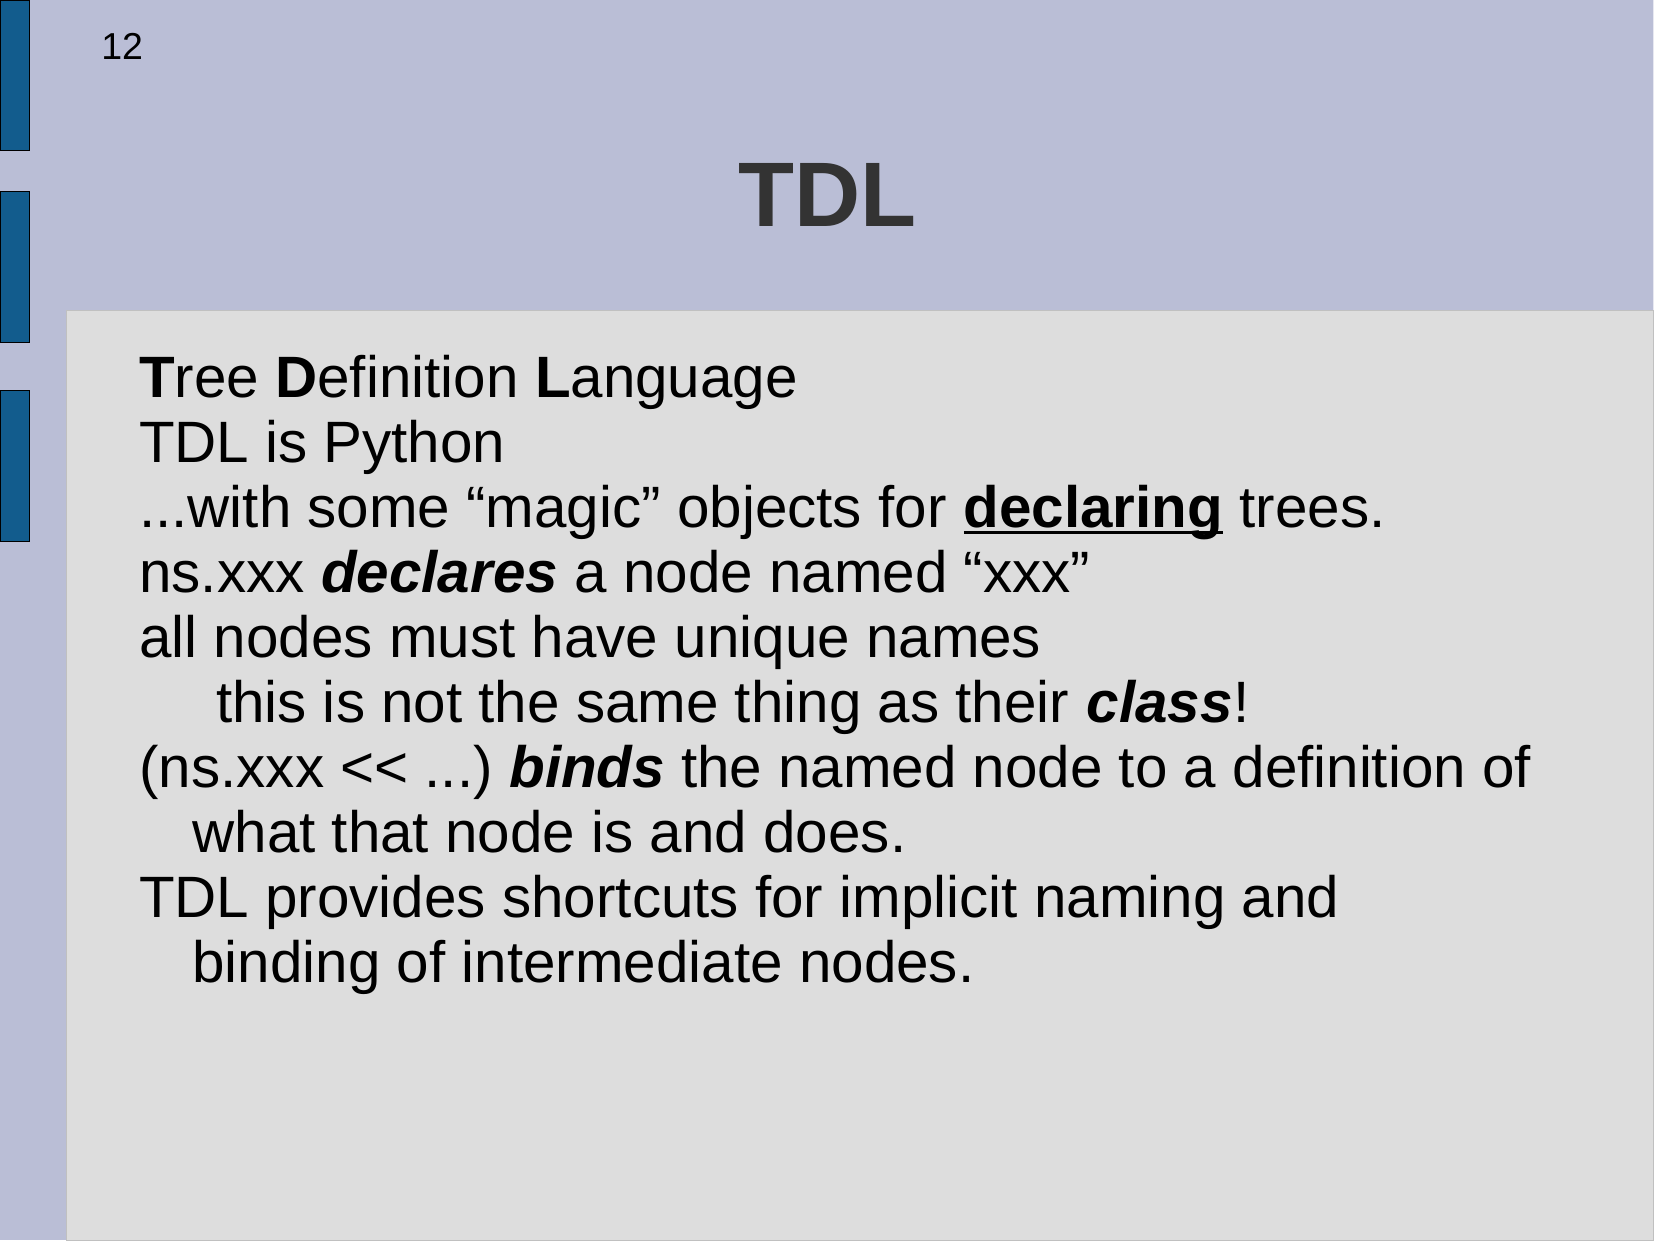

# TDL
Tree Definition Language
TDL is Python
...with some “magic” objects for declaring trees.
ns.xxx declares a node named “xxx”
all nodes must have unique names
this is not the same thing as their class!
(ns.xxx << ...) binds the named node to a definition of what that node is and does.
TDL provides shortcuts for implicit naming and binding of intermediate nodes.